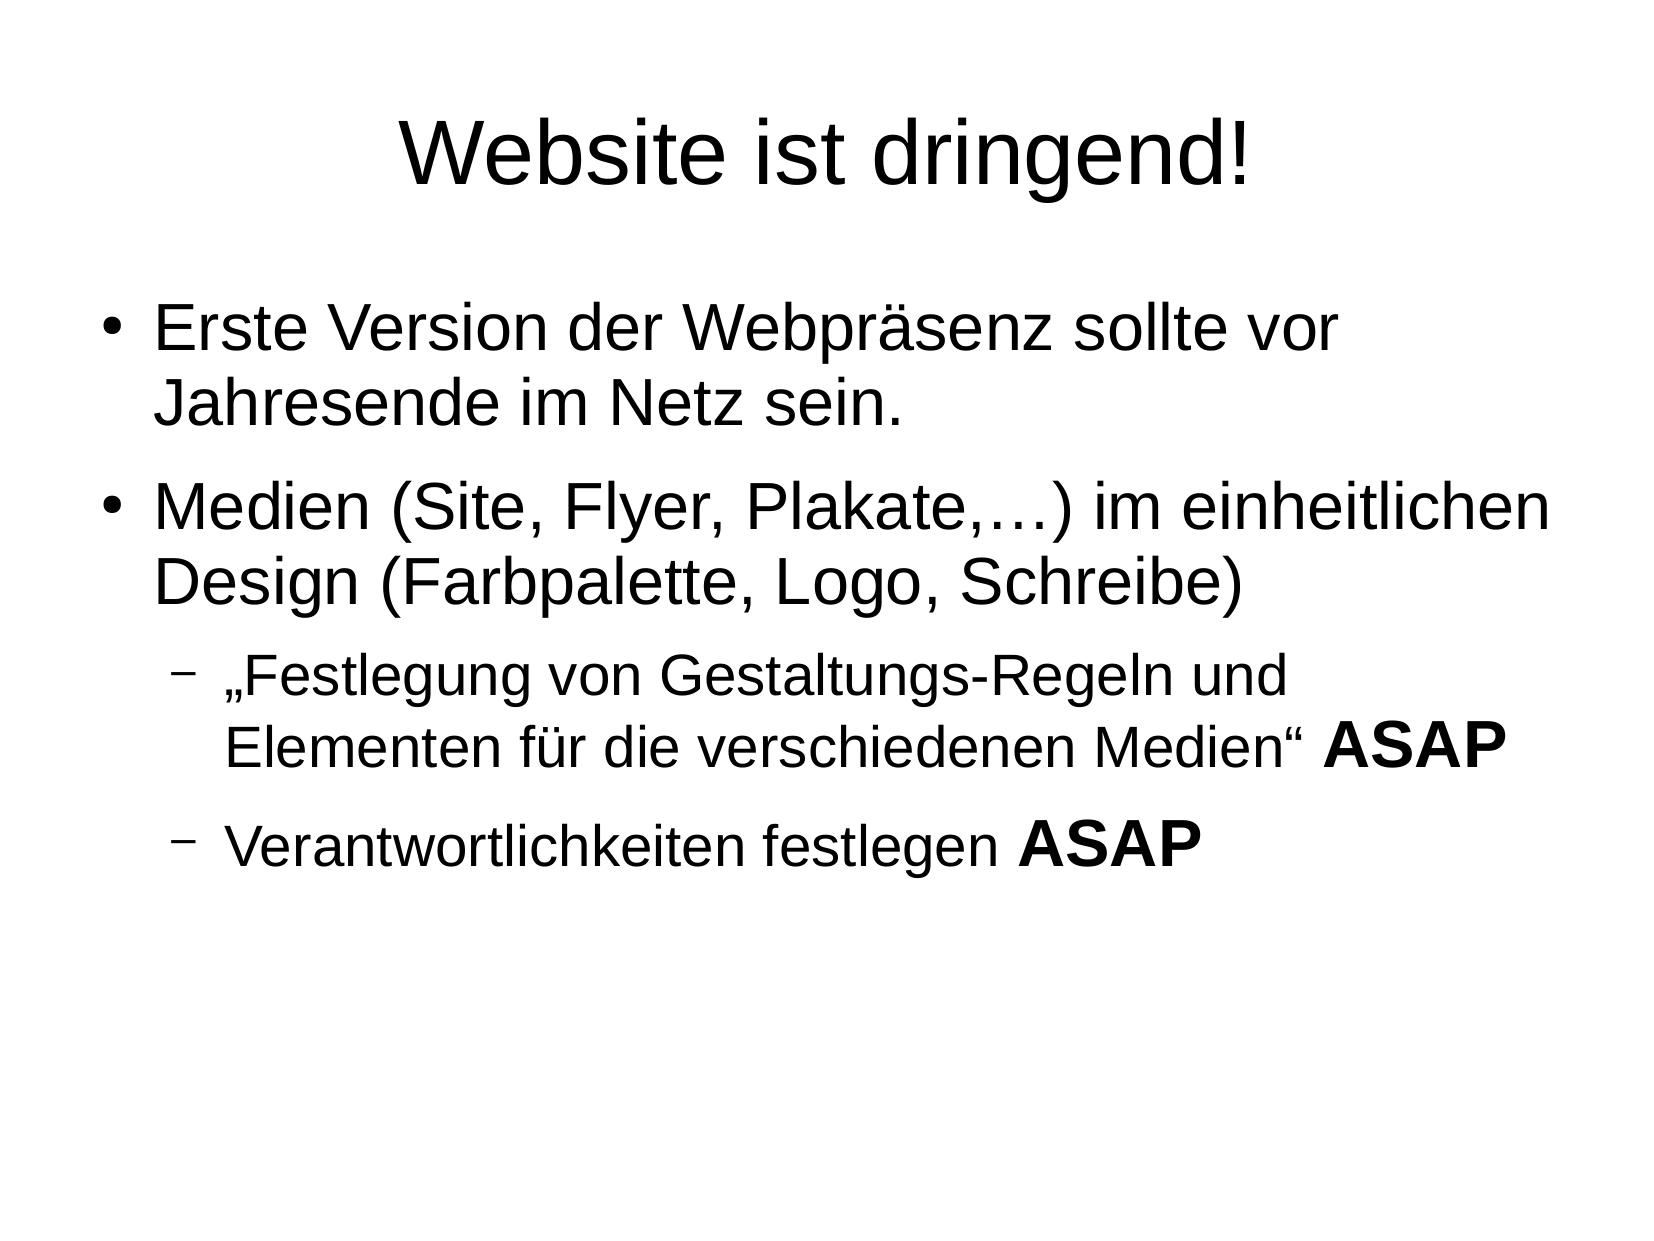

# Website ist dringend!
Erste Version der Webpräsenz sollte vor Jahresende im Netz sein.
Medien (Site, Flyer, Plakate,…) im einheitlichen Design (Farbpalette, Logo, Schreibe)
„Festlegung von Gestaltungs-Regeln und Elementen für die verschiedenen Medien“ ASAP
Verantwortlichkeiten festlegen ASAP